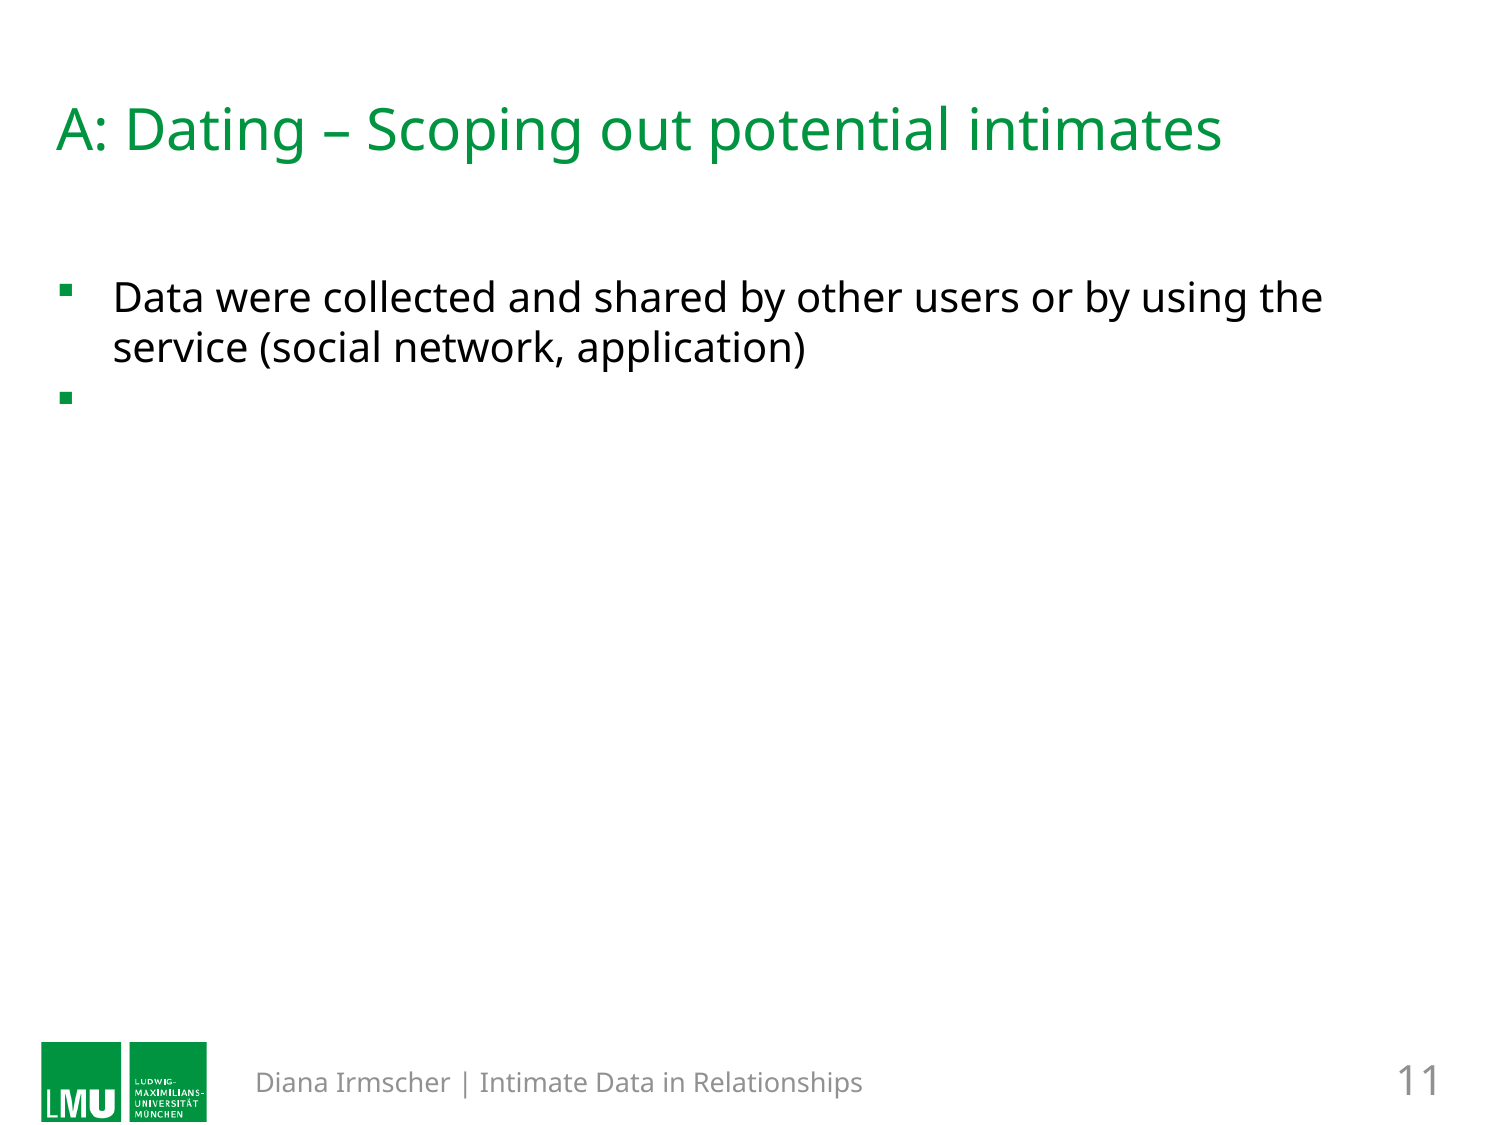

# A: Dating – Scoping out potential intimates
Data were collected and shared by other users or by using the service (social network, application)
Diana Irmscher | Intimate Data in Relationships